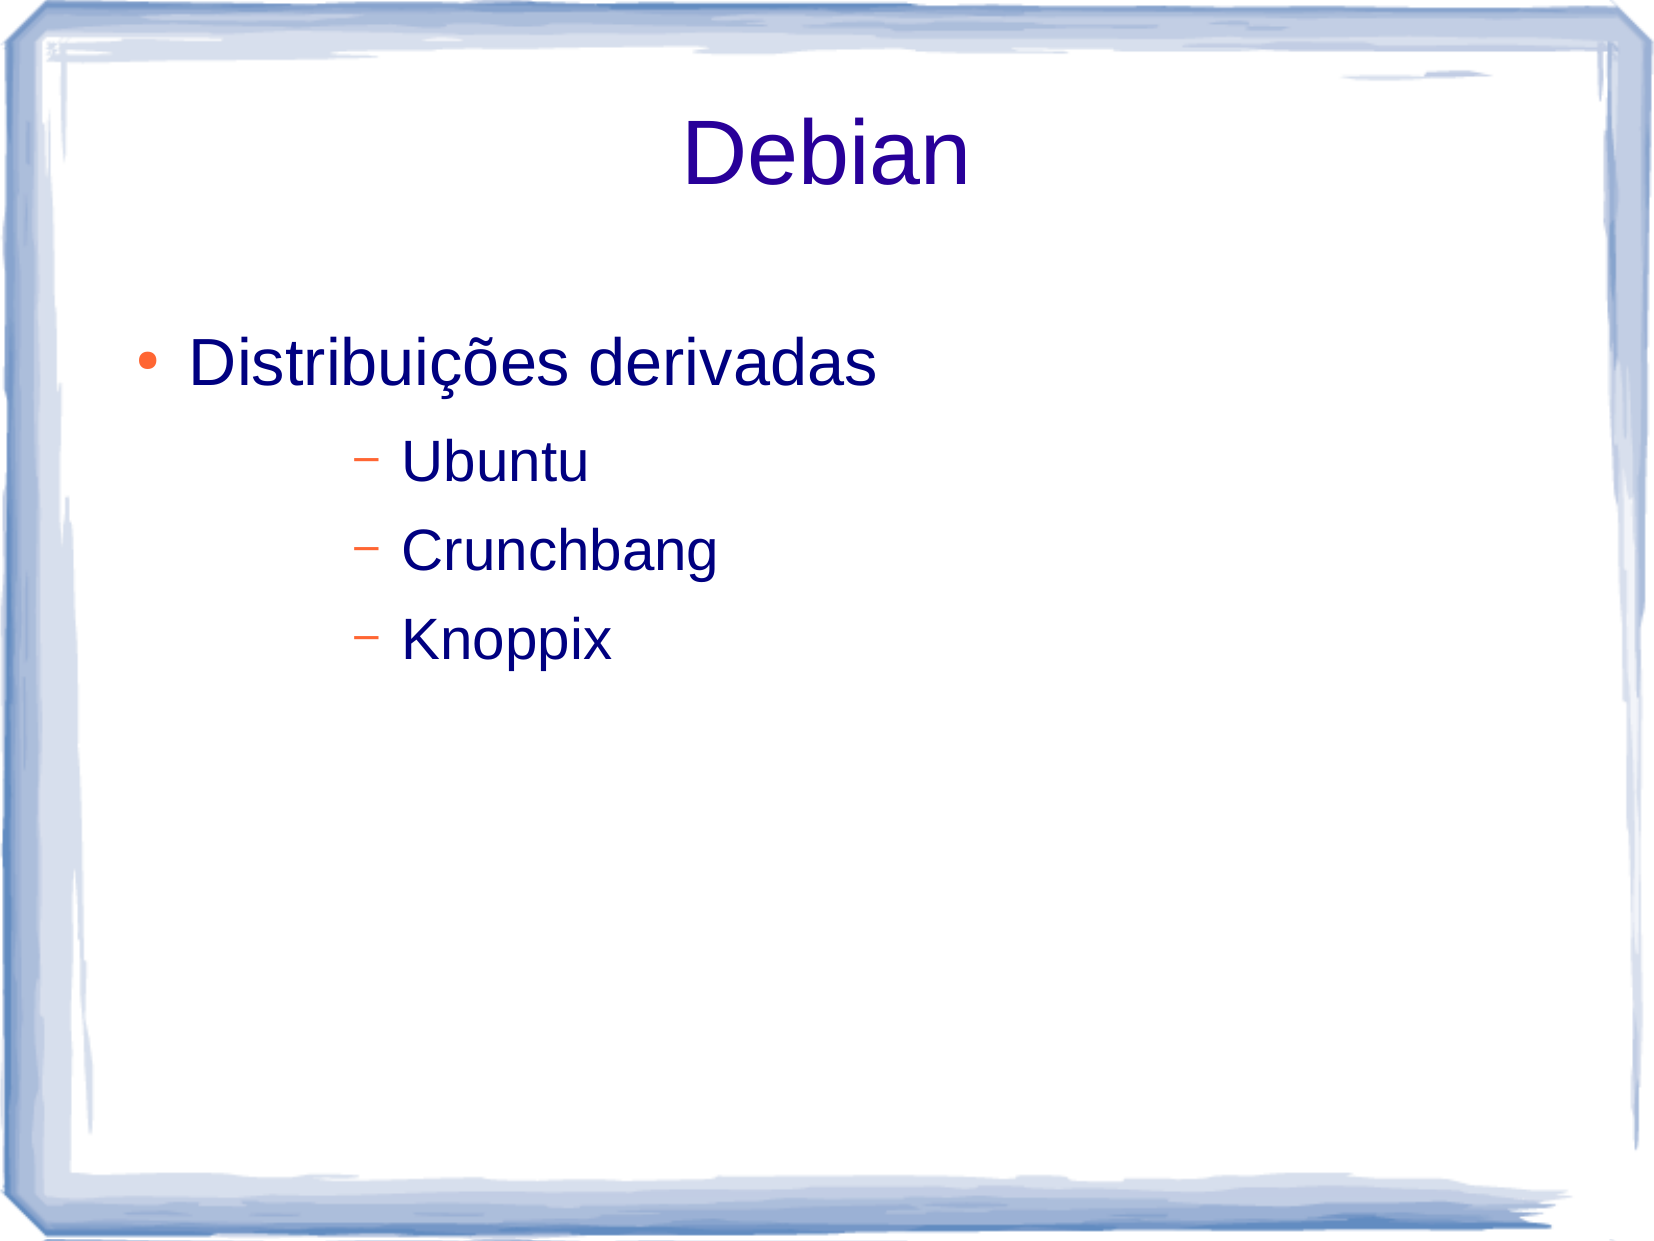

# Debian
Distribuições derivadas
Ubuntu
Crunchbang
Knoppix